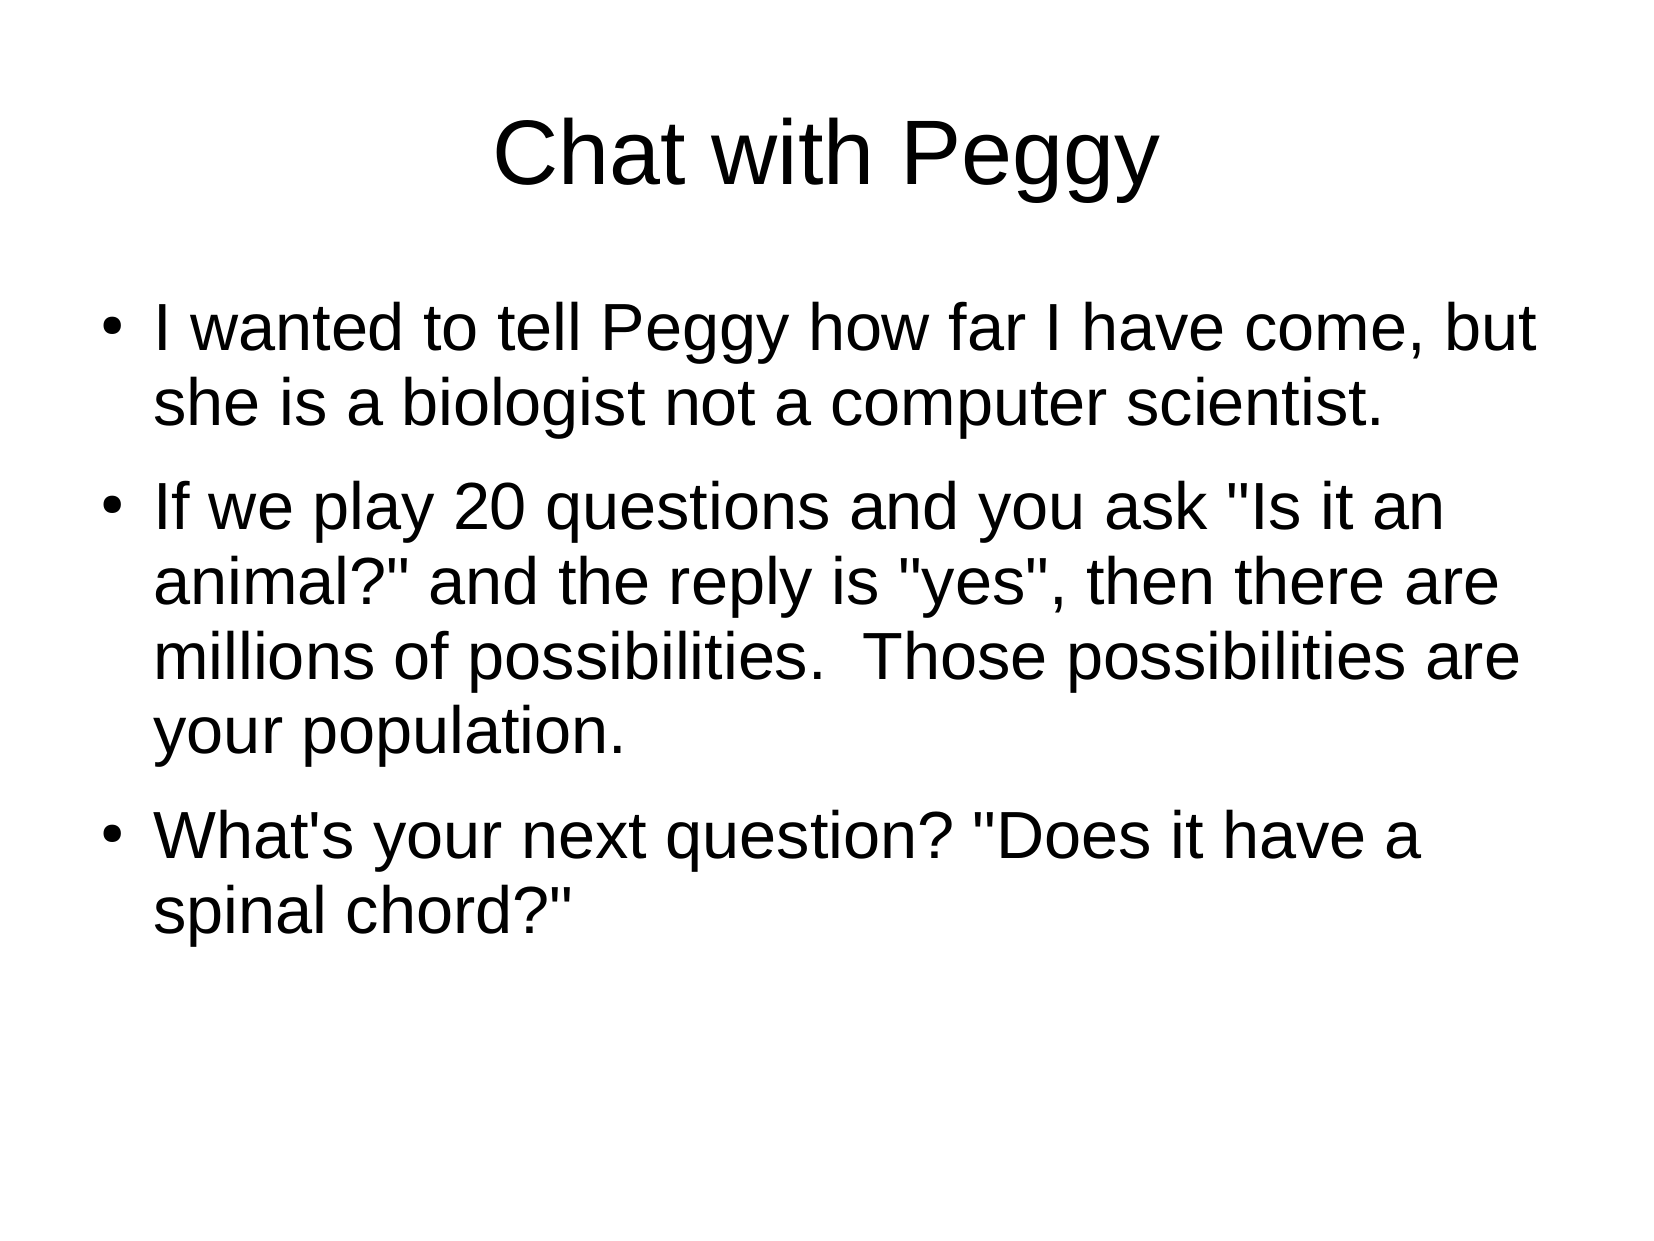

# Chat with Peggy
I wanted to tell Peggy how far I have come, but she is a biologist not a computer scientist.
If we play 20 questions and you ask "Is it an animal?" and the reply is "yes", then there are millions of possibilities. Those possibilities are your population.
What's your next question? "Does it have a spinal chord?"